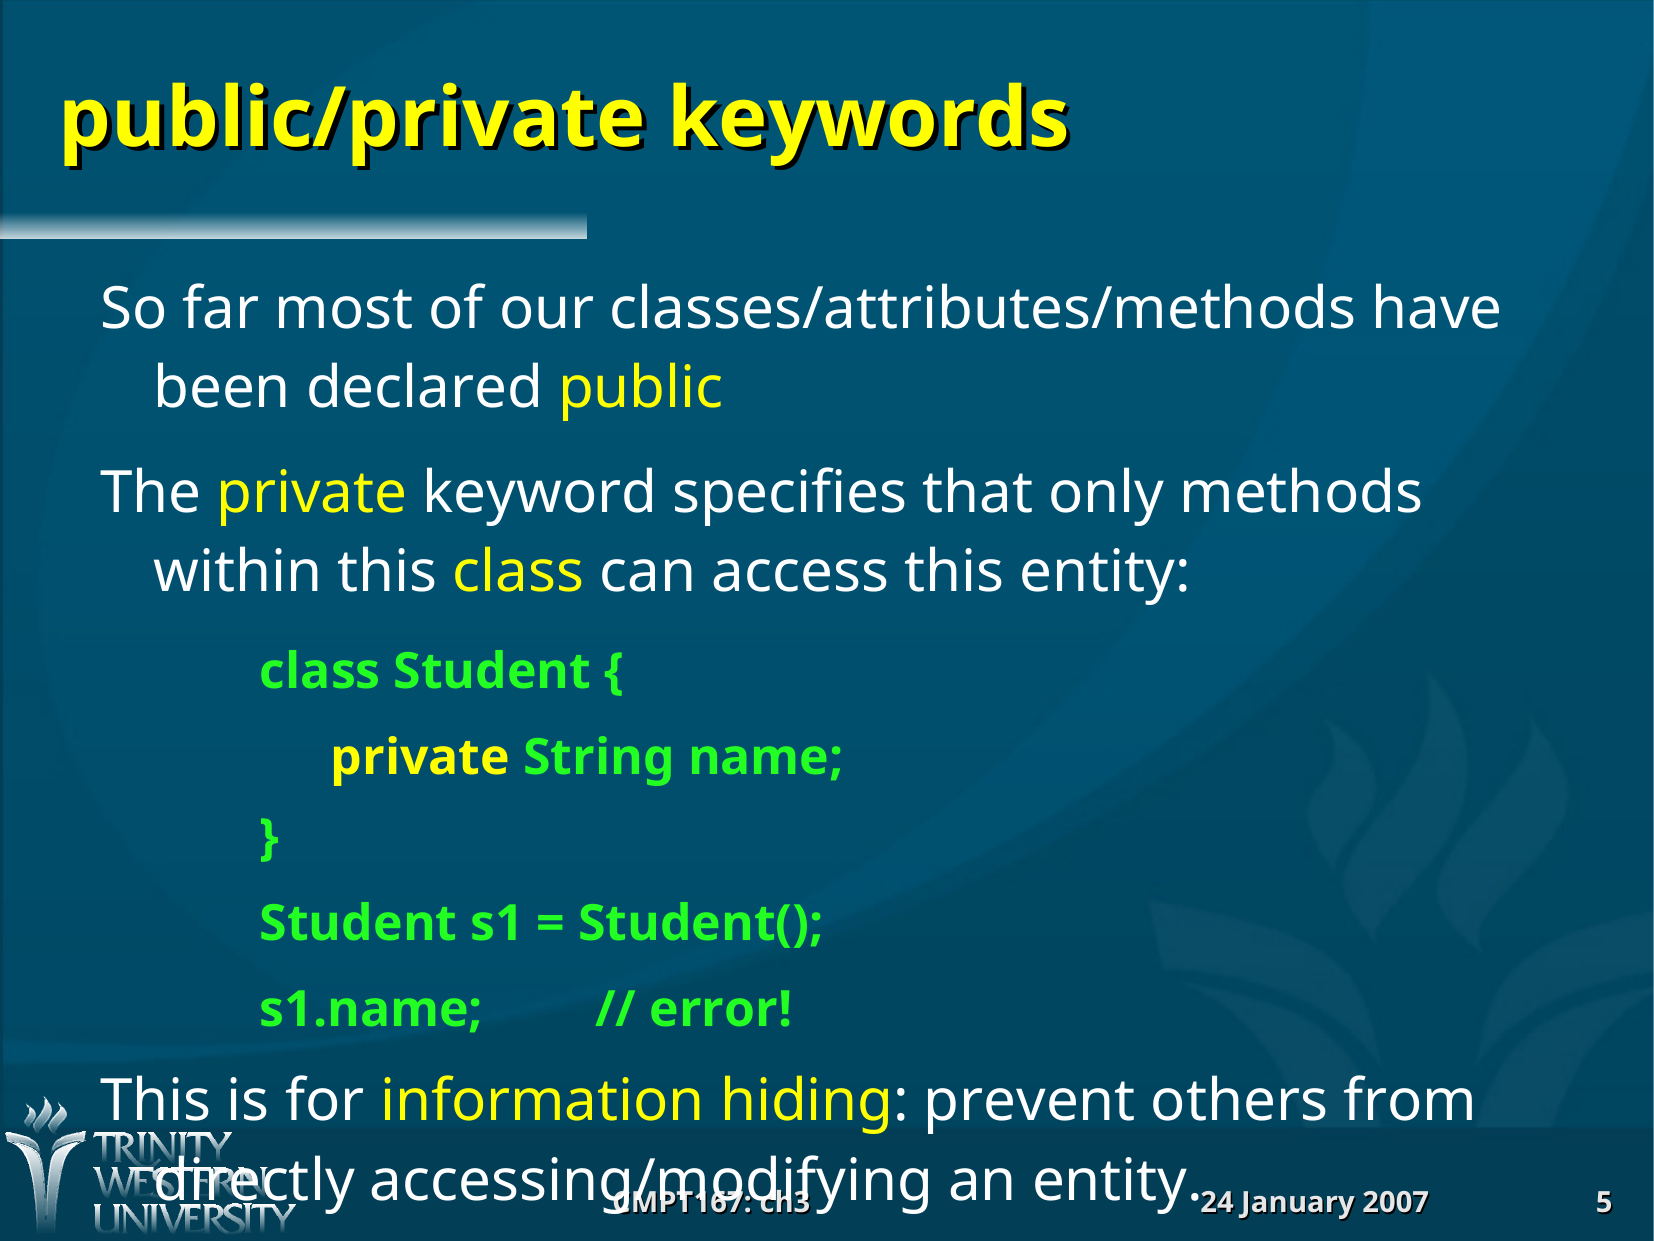

# public/private keywords
So far most of our classes/attributes/methods have been declared public
The private keyword specifies that only methods within this class can access this entity:
class Student {
private String name;
}
Student s1 = Student();
s1.name;		// error!
This is for information hiding: prevent others from directly accessing/modifying an entity.
CMPT167: ch3
24 January 2007
5